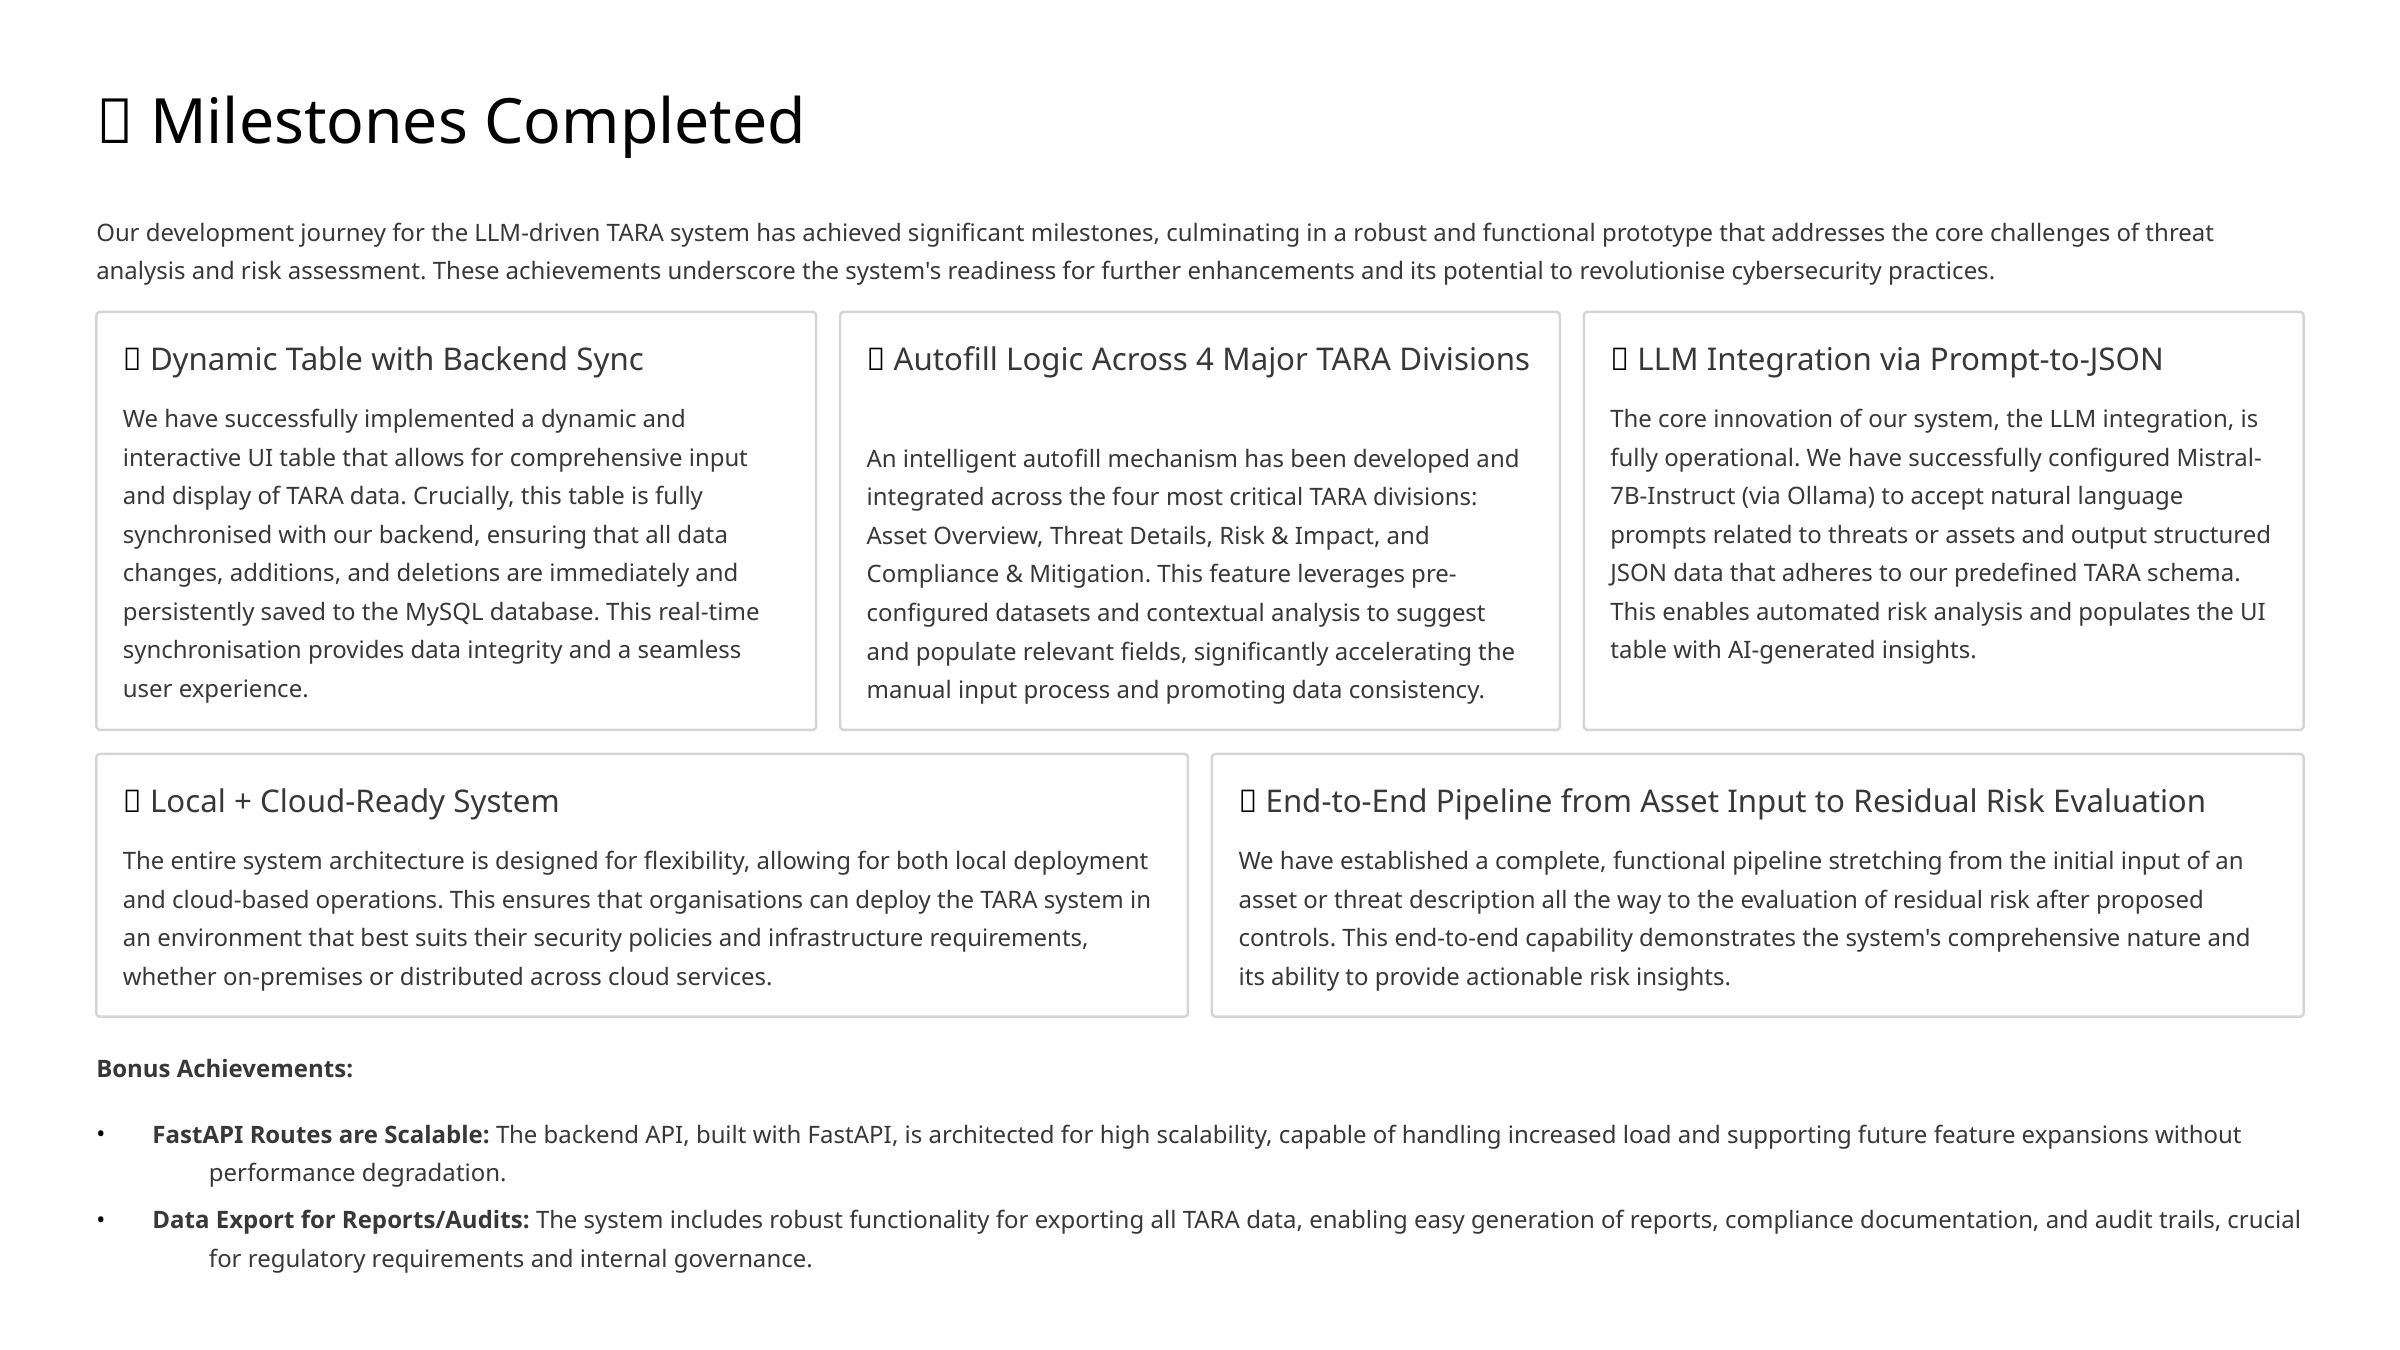

🏁 Milestones Completed
Our development journey for the LLM-driven TARA system has achieved significant milestones, culminating in a robust and functional prototype that addresses the core challenges of threat analysis and risk assessment. These achievements underscore the system's readiness for further enhancements and its potential to revolutionise cybersecurity practices.
✅ Dynamic Table with Backend Sync
✅ Autofill Logic Across 4 Major TARA Divisions
✅ LLM Integration via Prompt-to-JSON
We have successfully implemented a dynamic and interactive UI table that allows for comprehensive input and display of TARA data. Crucially, this table is fully synchronised with our backend, ensuring that all data changes, additions, and deletions are immediately and persistently saved to the MySQL database. This real-time synchronisation provides data integrity and a seamless user experience.
The core innovation of our system, the LLM integration, is fully operational. We have successfully configured Mistral-7B-Instruct (via Ollama) to accept natural language prompts related to threats or assets and output structured JSON data that adheres to our predefined TARA schema. This enables automated risk analysis and populates the UI table with AI-generated insights.
An intelligent autofill mechanism has been developed and integrated across the four most critical TARA divisions: Asset Overview, Threat Details, Risk & Impact, and Compliance & Mitigation. This feature leverages pre-configured datasets and contextual analysis to suggest and populate relevant fields, significantly accelerating the manual input process and promoting data consistency.
✅ Local + Cloud-Ready System
✅ End-to-End Pipeline from Asset Input to Residual Risk Evaluation
The entire system architecture is designed for flexibility, allowing for both local deployment and cloud-based operations. This ensures that organisations can deploy the TARA system in an environment that best suits their security policies and infrastructure requirements, whether on-premises or distributed across cloud services.
We have established a complete, functional pipeline stretching from the initial input of an asset or threat description all the way to the evaluation of residual risk after proposed controls. This end-to-end capability demonstrates the system's comprehensive nature and its ability to provide actionable risk insights.
Bonus Achievements:
FastAPI Routes are Scalable: The backend API, built with FastAPI, is architected for high scalability, capable of handling increased load and supporting future feature expansions without performance degradation.
Data Export for Reports/Audits: The system includes robust functionality for exporting all TARA data, enabling easy generation of reports, compliance documentation, and audit trails, crucial for regulatory requirements and internal governance.